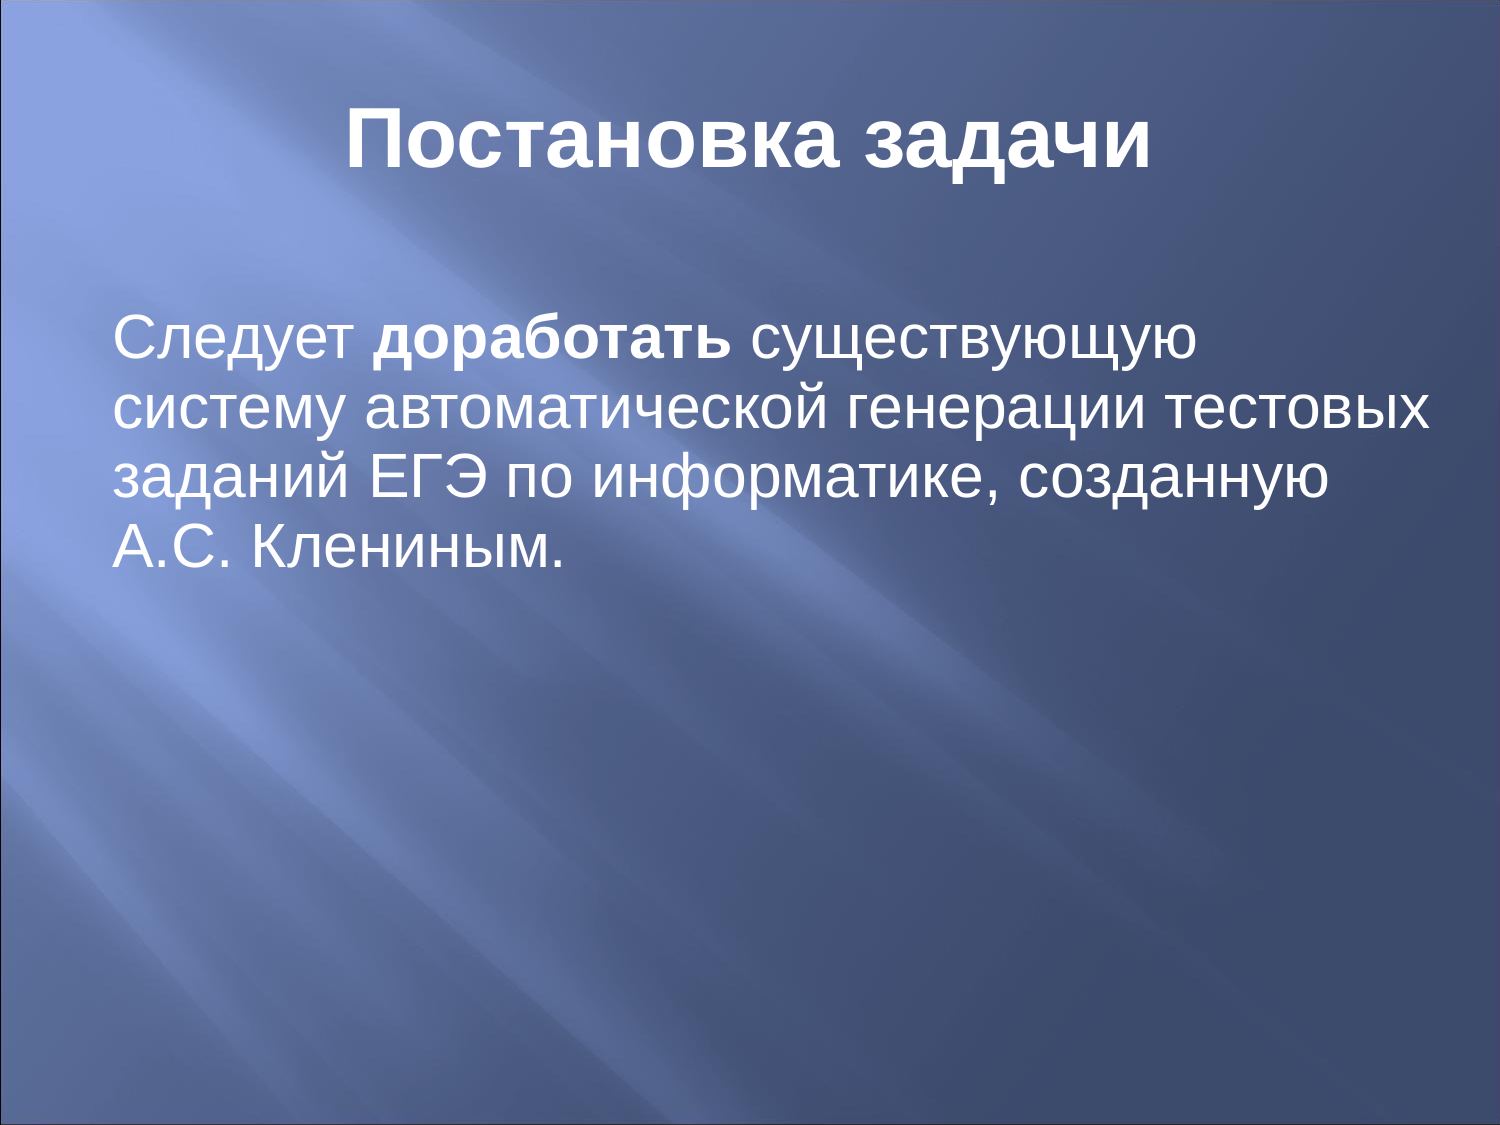

# Постановка задачи
Следует доработать существующую систему автоматической генерации тестовых заданий ЕГЭ по информатике, созданную А.С. Клениным.